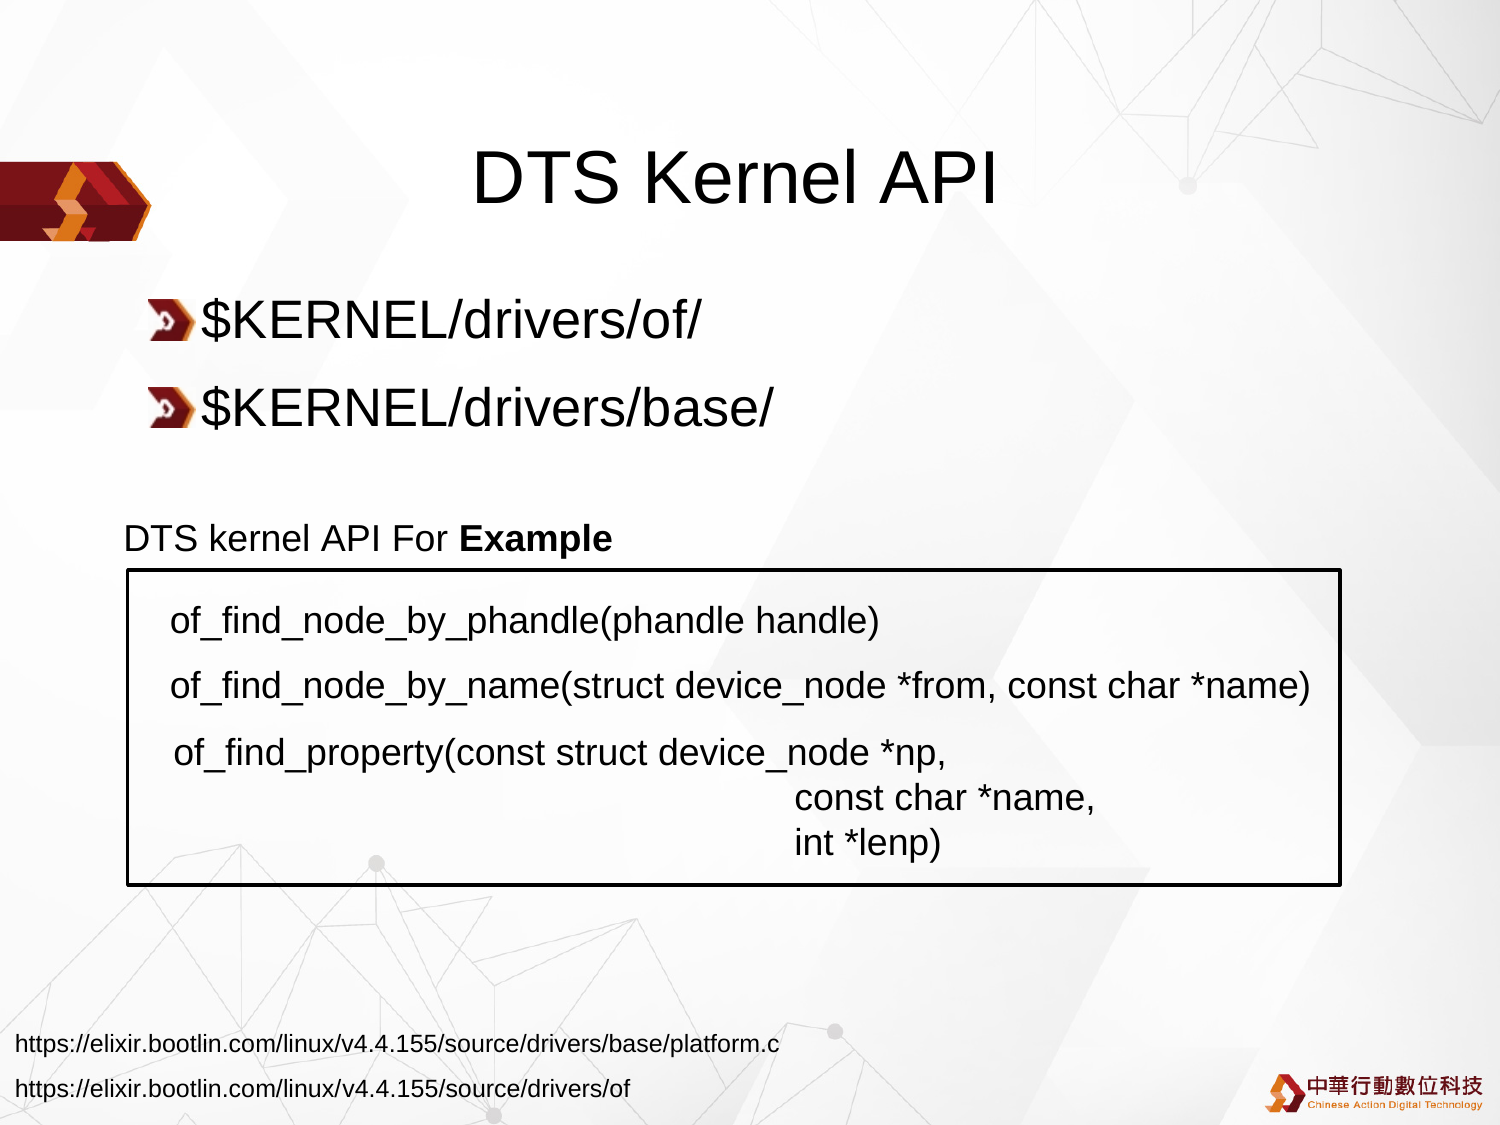

# DTS Kernel API
$KERNEL/drivers/of/
$KERNEL/drivers/base/
DTS kernel API For Example
of_find_node_by_phandle(phandle handle)
of_find_node_by_name(struct device_node *from, const char *name)
of_find_property(const struct device_node *np,
				 const char *name,
				 int *lenp)
https://elixir.bootlin.com/linux/v4.4.155/source/drivers/base/platform.c
https://elixir.bootlin.com/linux/v4.4.155/source/drivers/of